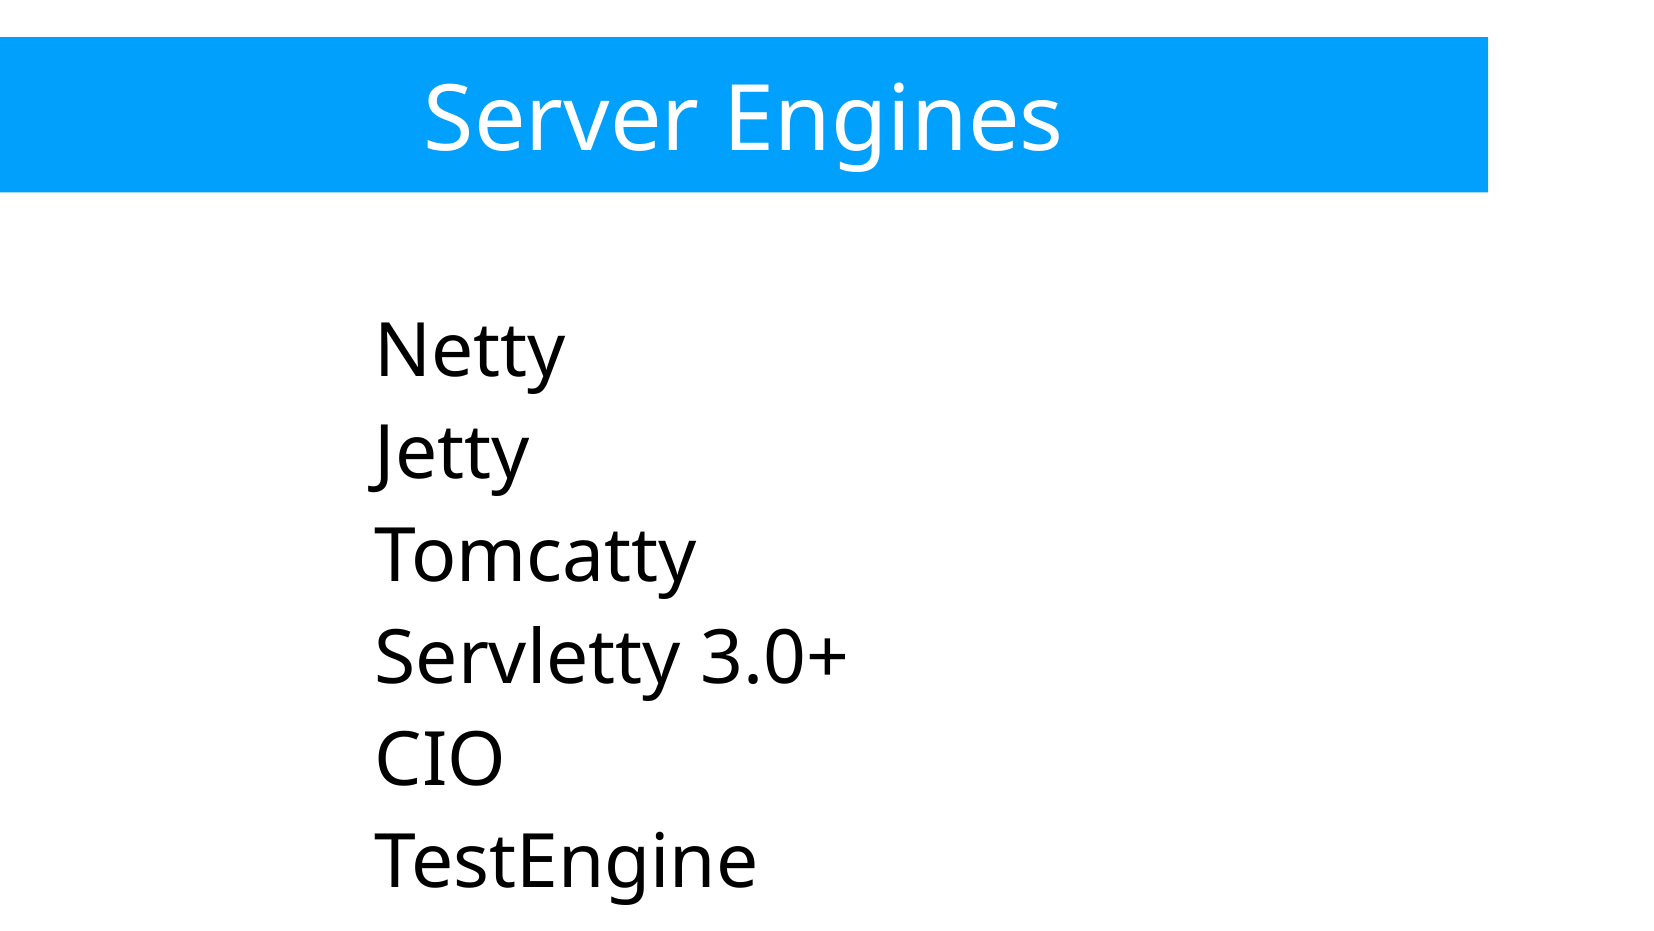

# Server Engines
Netty
Jetty
Tomcatty
Servletty 3.0+
CIO
TestEngine